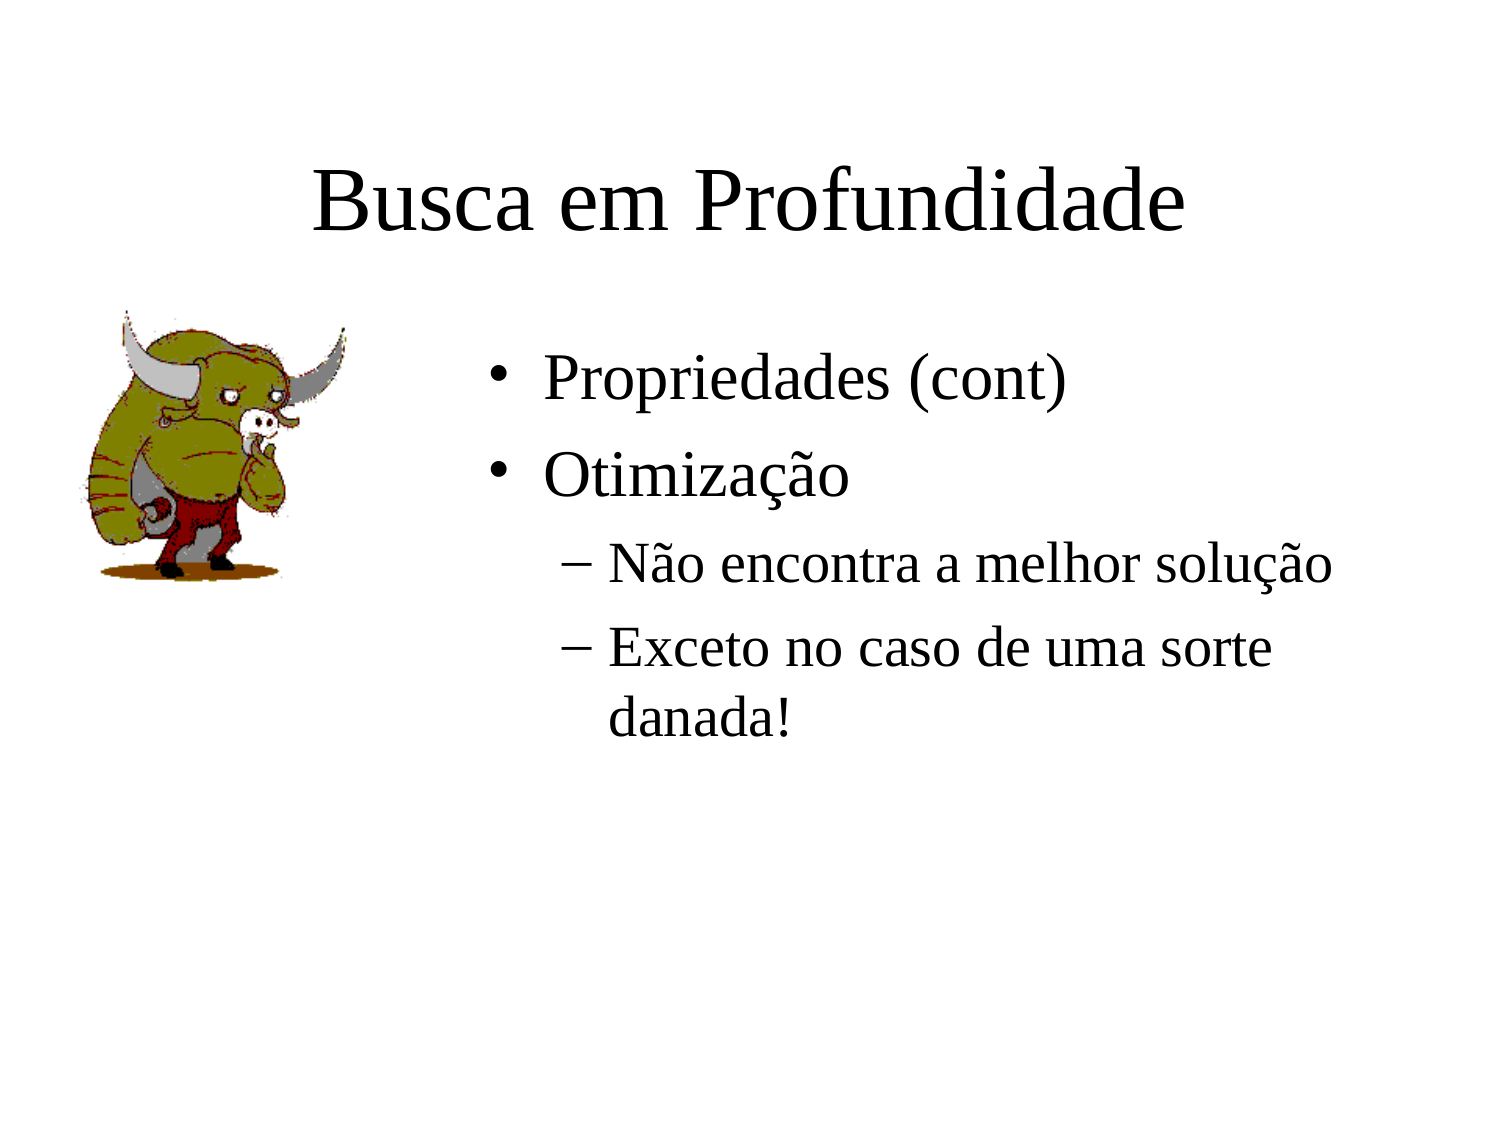

Busca em Profundidade
# Propriedades (cont)
Otimização
Não encontra a melhor solução
Exceto no caso de uma sorte danada!